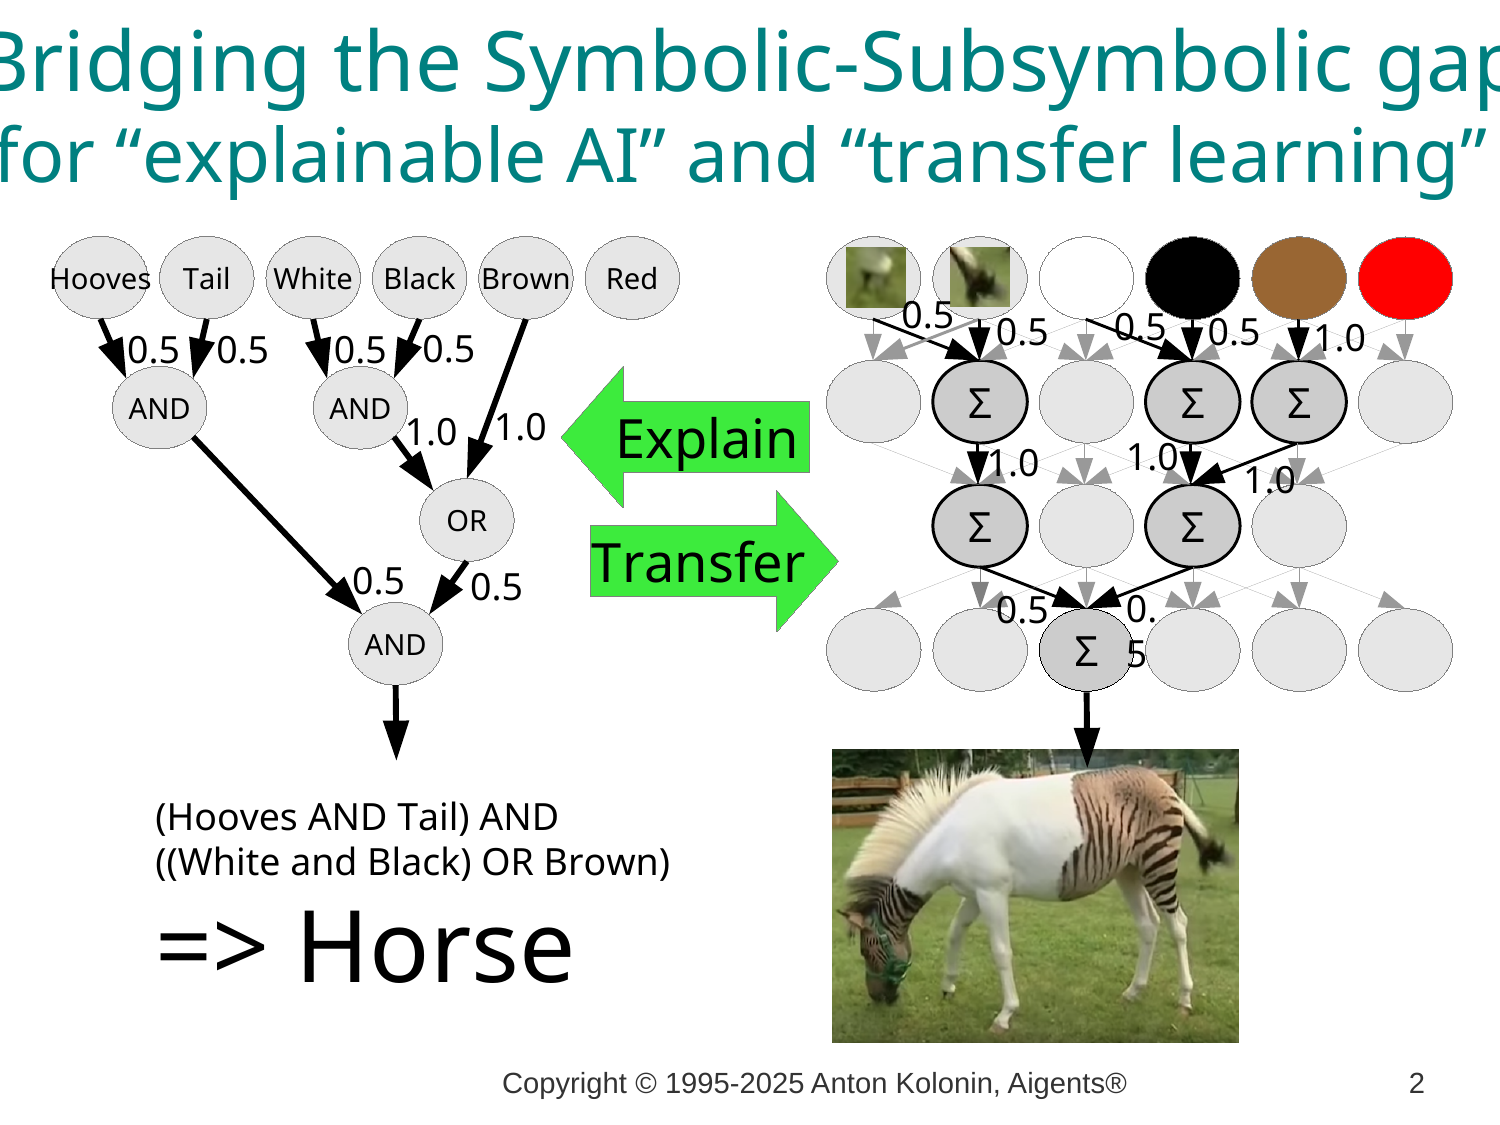

Bridging the Symbolic-Subsymbolic gap
for “explainable AI” and “transfer learning”
Hooves
Tail
White
Black
Brown
Red
0.5
0.5
0.5
0.5
1.0
0.5
0.5
0.5
0.5
Σ
Σ
Σ
 Explain
AND
AND
1.0
1.0
1.0
1.0
1.0
OR
Σ
Σ
Transfer
0.5
0.5
0.5
0.5
AND
Σ
(Hooves AND Tail) AND
((White and Black) OR Brown)
=> Horse
Copyright © 1995-2025 Anton Kolonin, Aigents®
2